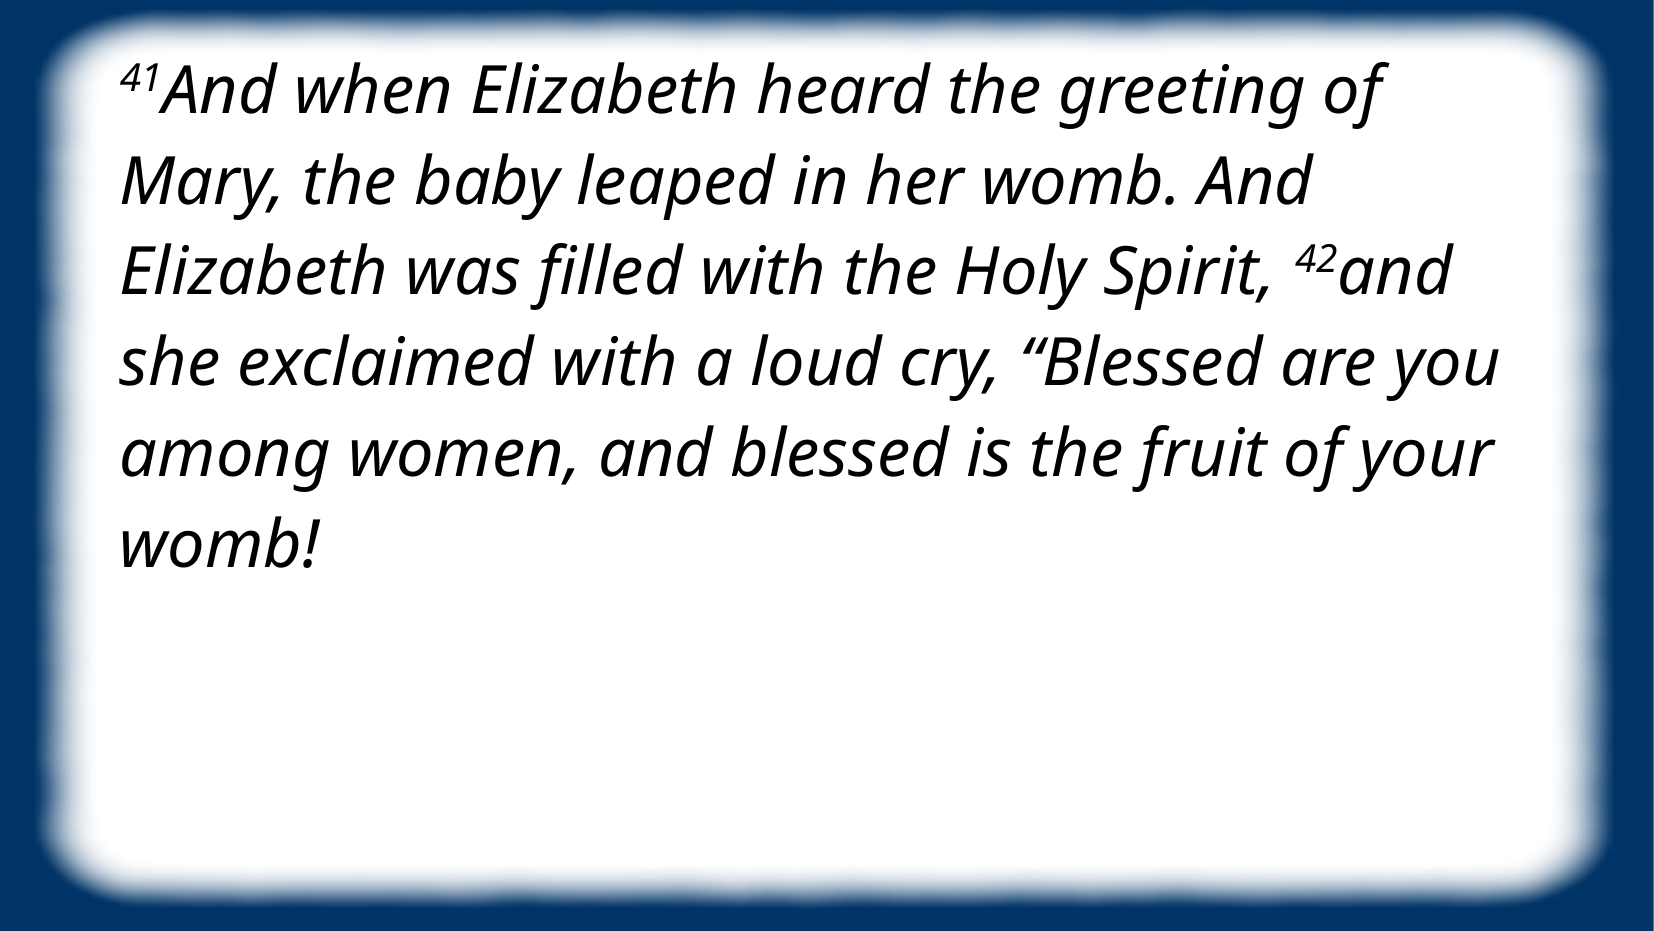

41And when Elizabeth heard the greeting of Mary, the baby leaped in her womb. And Elizabeth was filled with the Holy Spirit, 42and she exclaimed with a loud cry, “Blessed are you among women, and blessed is the fruit of your womb!